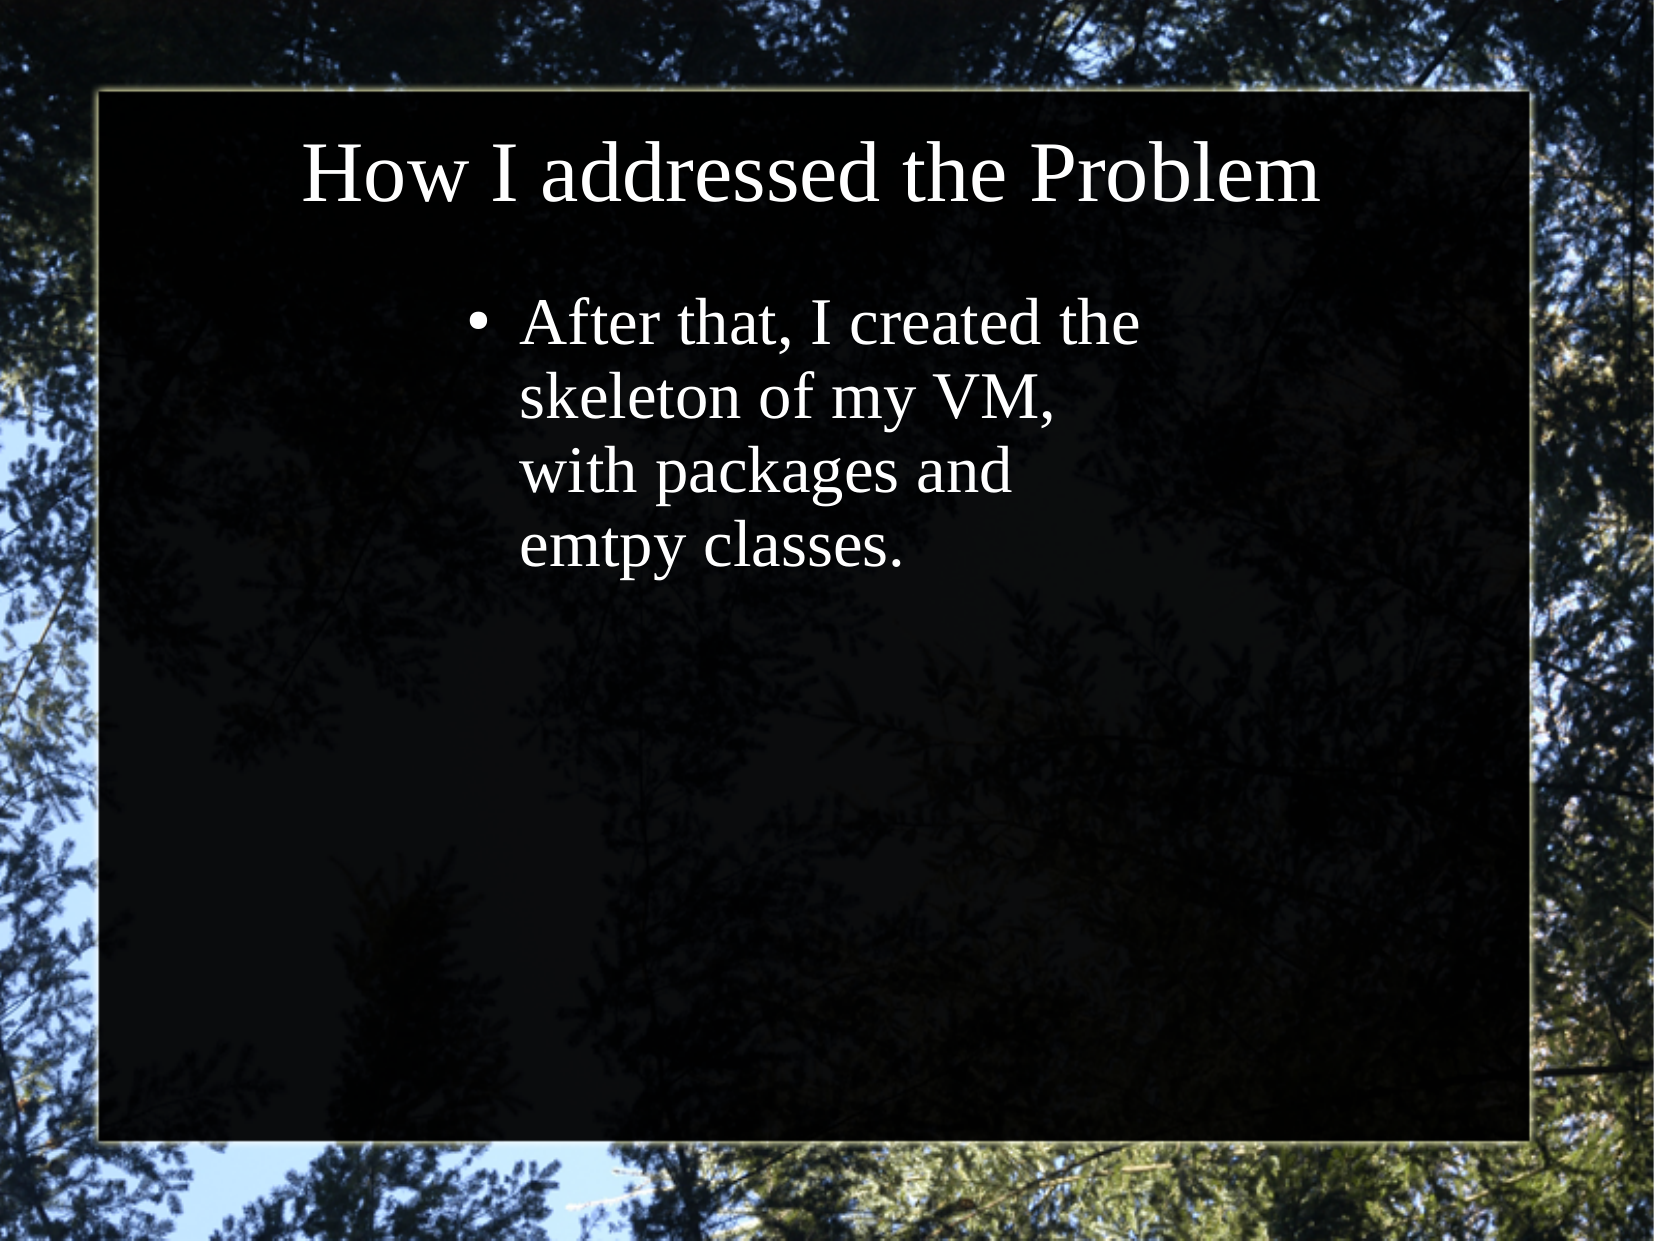

# How I addressed the Problem
After that, I created the skeleton of my VM, with packages and emtpy classes.